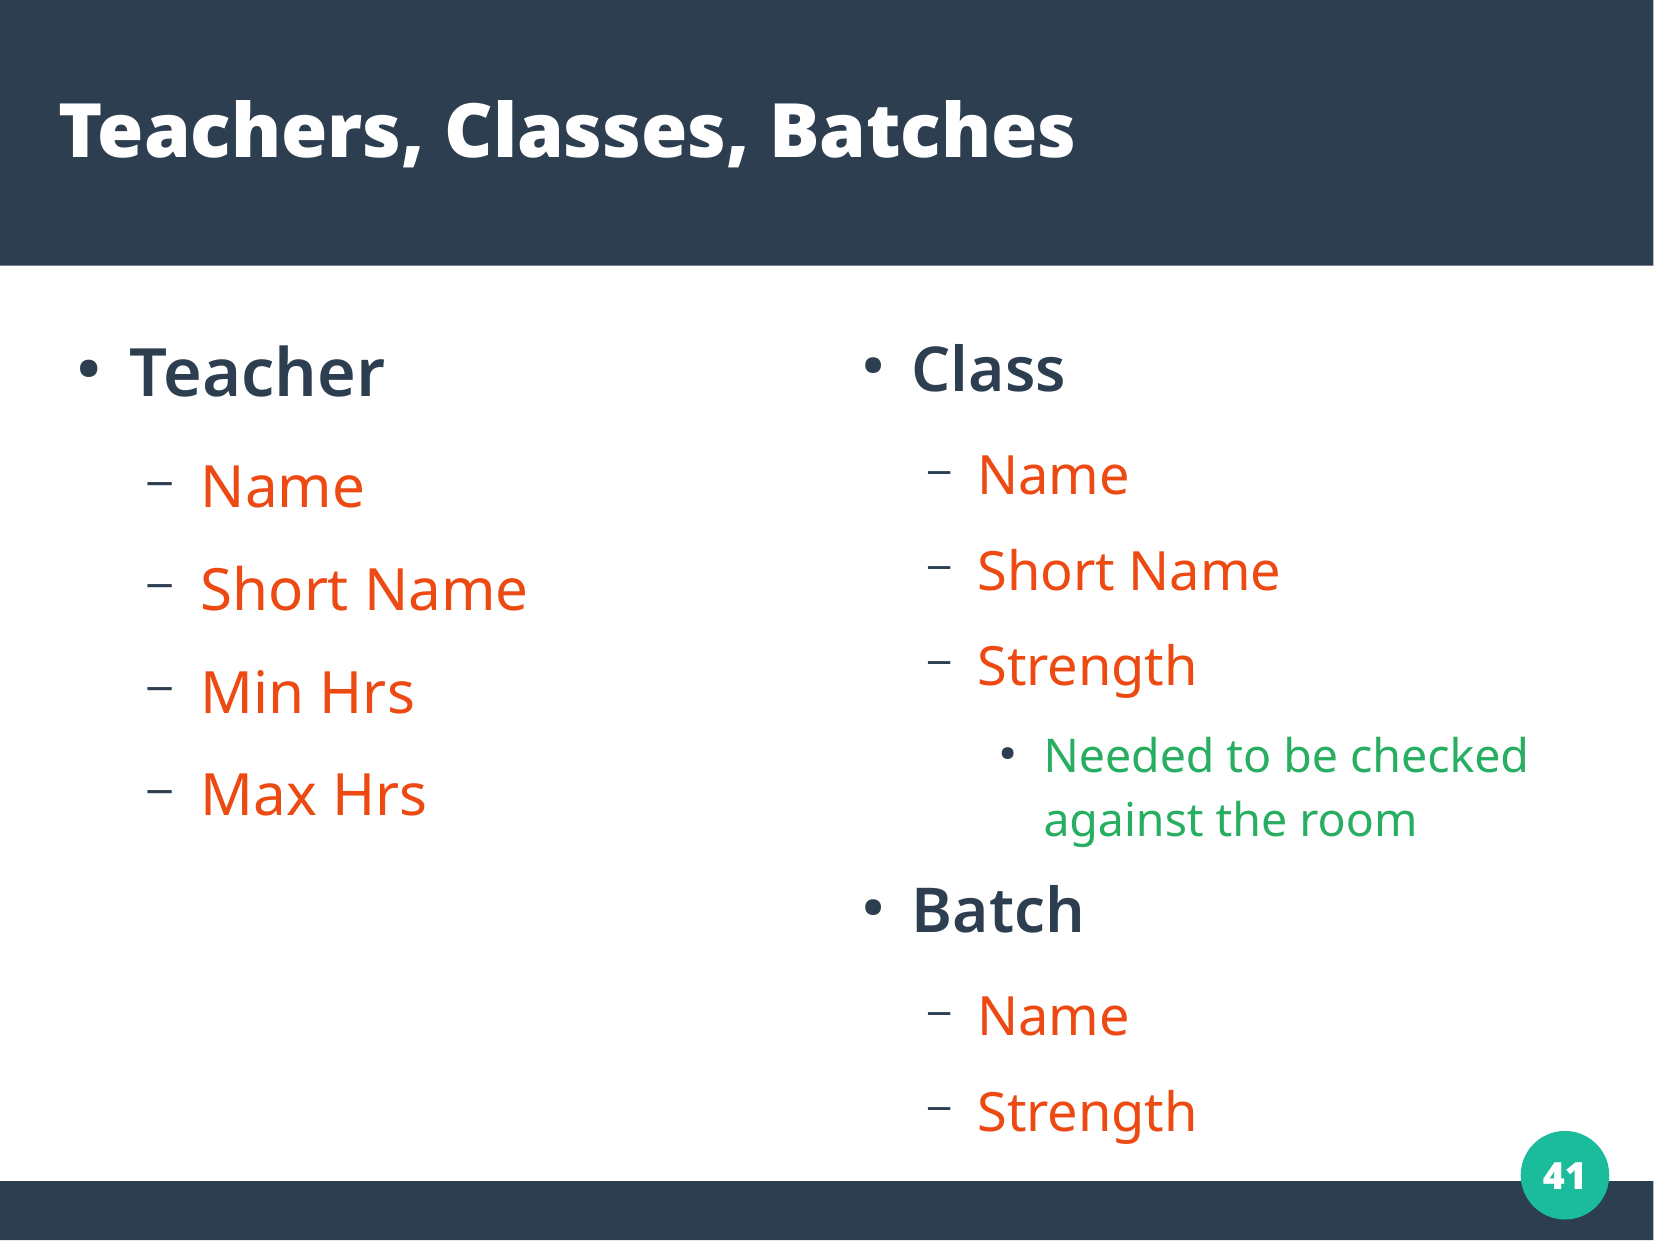

# Teachers, Classes, Batches
Teacher
Name
Short Name
Min Hrs
Max Hrs
Class
Name
Short Name
Strength
Needed to be checked against the room
Batch
Name
Strength
41